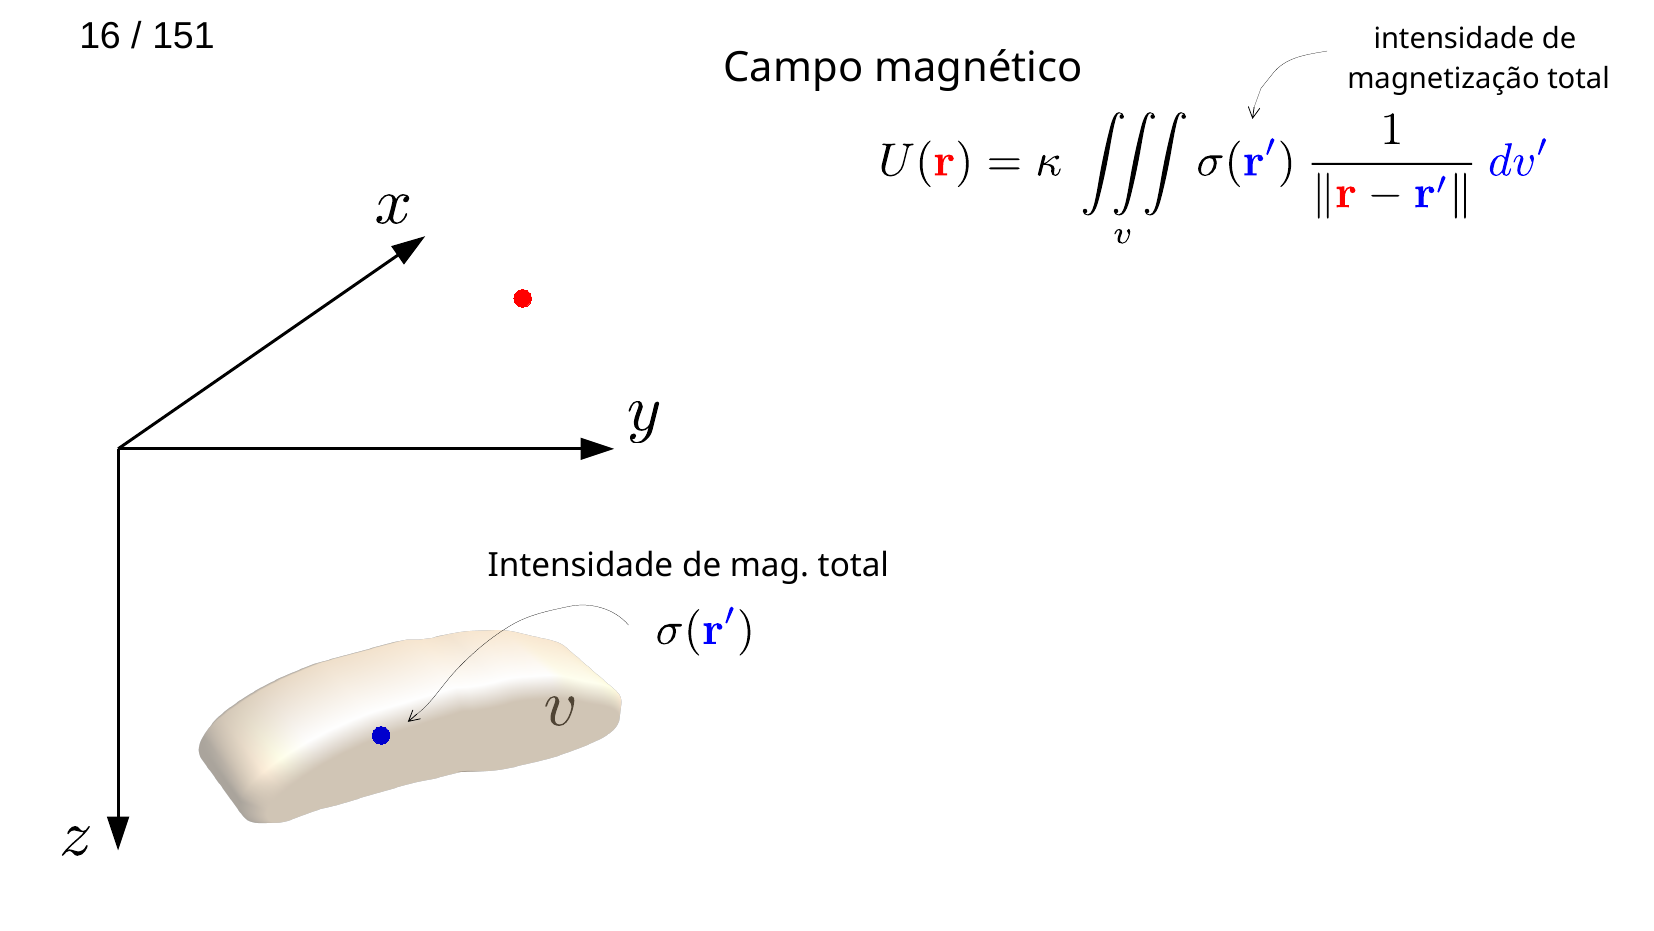

intensidade de
magnetização total
Campo magnético
Intensidade de mag. total